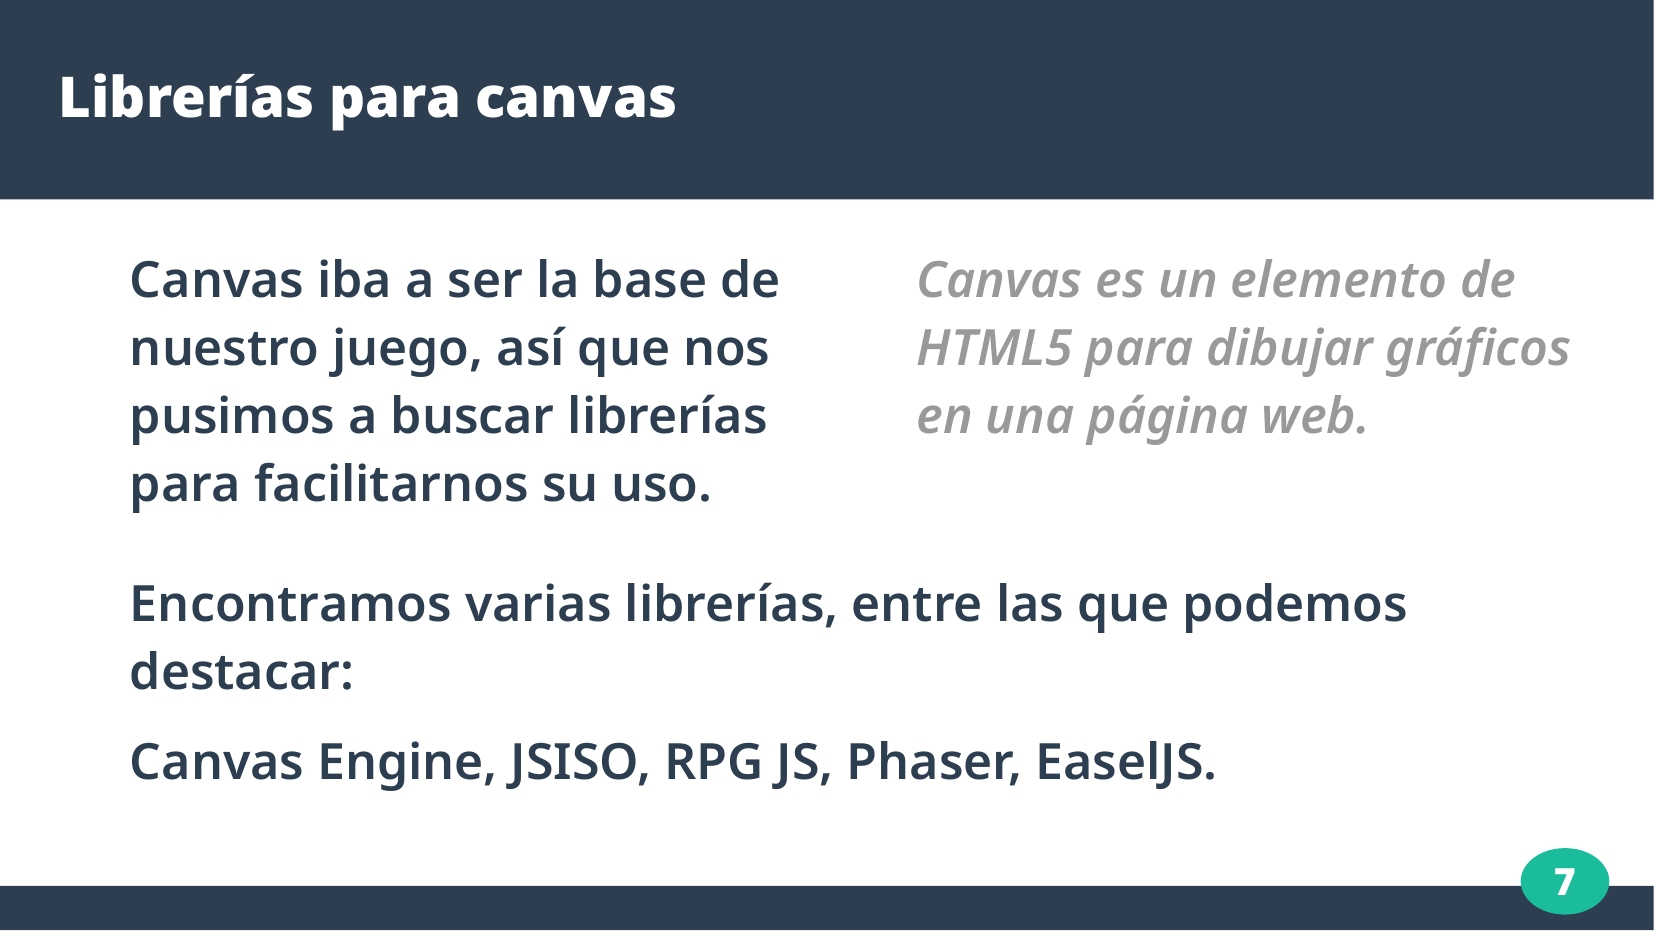

# Librerías para canvas
Canvas iba a ser la base de nuestro juego, así que nos pusimos a buscar librerías para facilitarnos su uso.
Canvas es un elemento de HTML5 para dibujar gráficos en una página web.
Encontramos varias librerías, entre las que podemos destacar:
Canvas Engine, JSISO, RPG JS, Phaser, EaselJS.
7